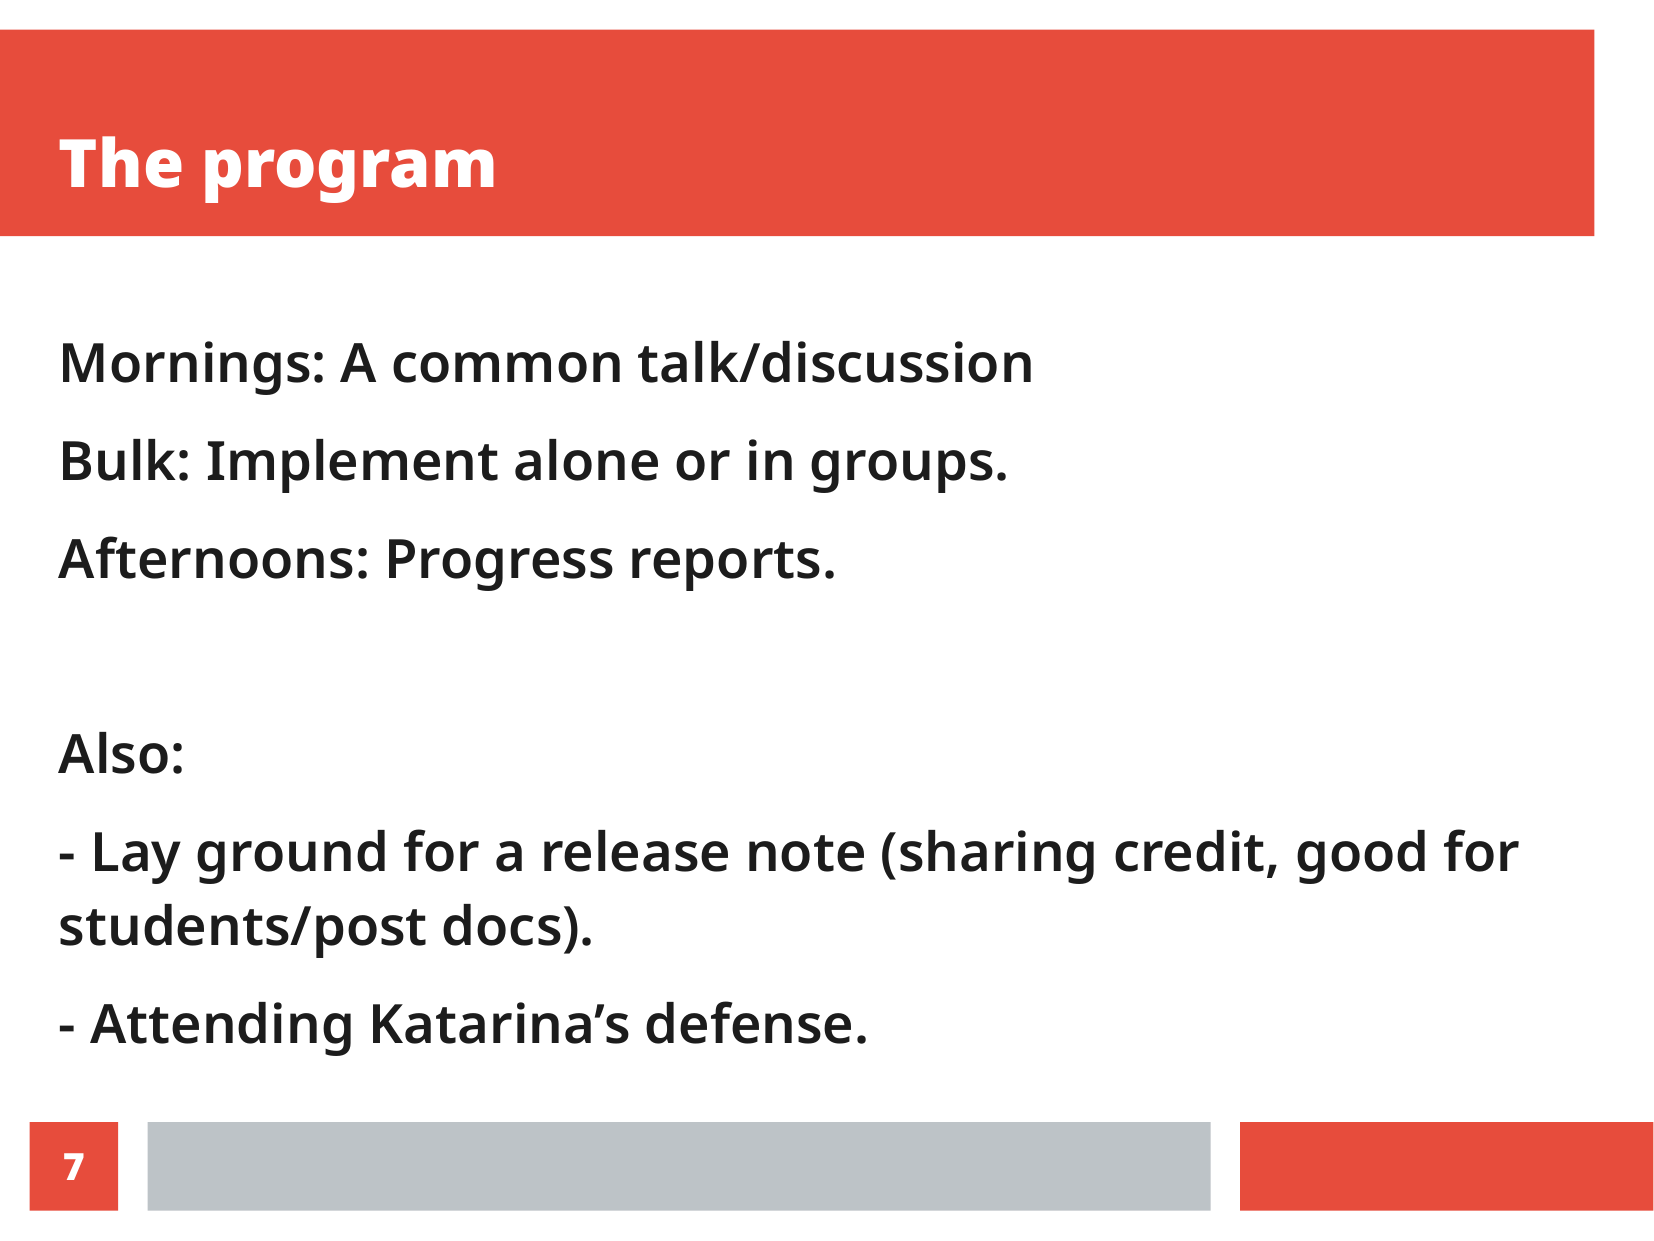

# The program
Mornings: A common talk/discussion
Bulk: Implement alone or in groups.
Afternoons: Progress reports.
Also:
- Lay ground for a release note (sharing credit, good for students/post docs).
- Attending Katarina’s defense.
7